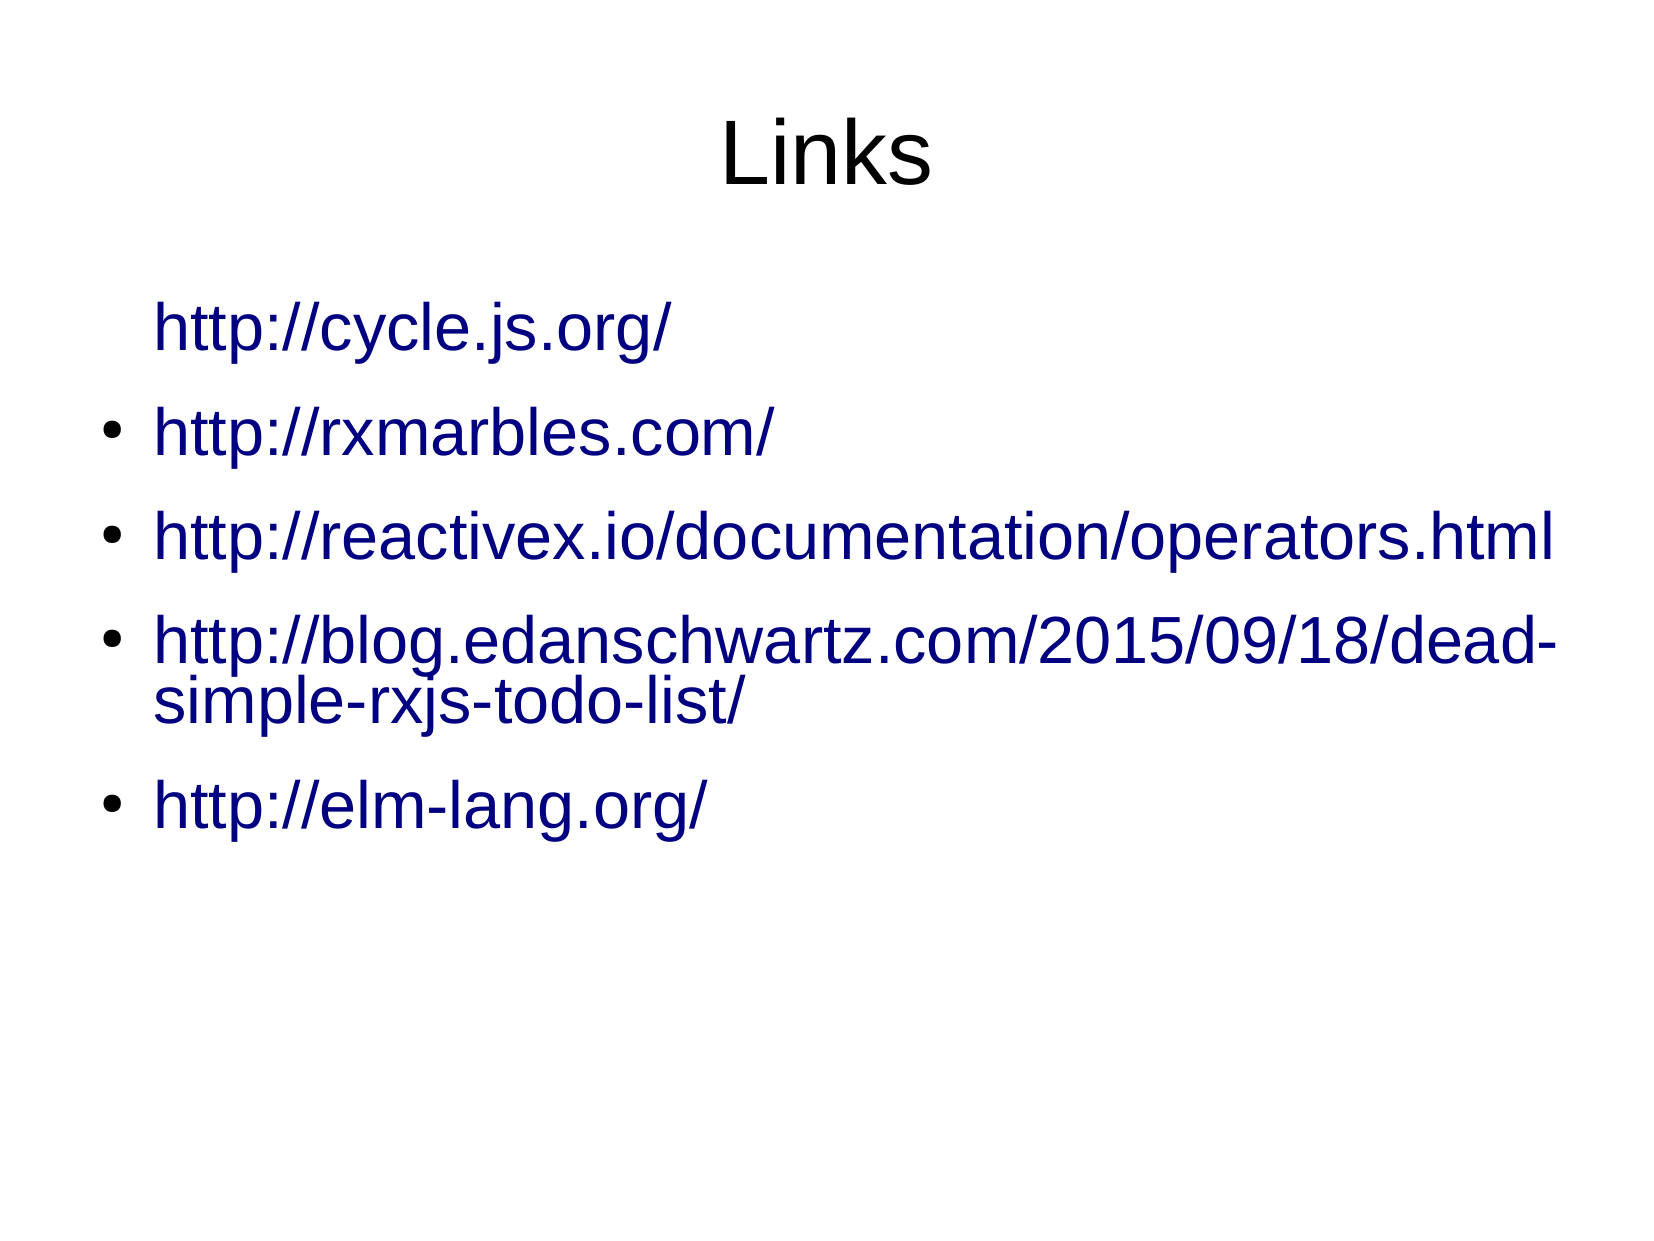

# Links
http://cycle.js.org/
http://rxmarbles.com/
http://reactivex.io/documentation/operators.html
http://blog.edanschwartz.com/2015/09/18/dead-simple-rxjs-todo-list/
http://elm-lang.org/